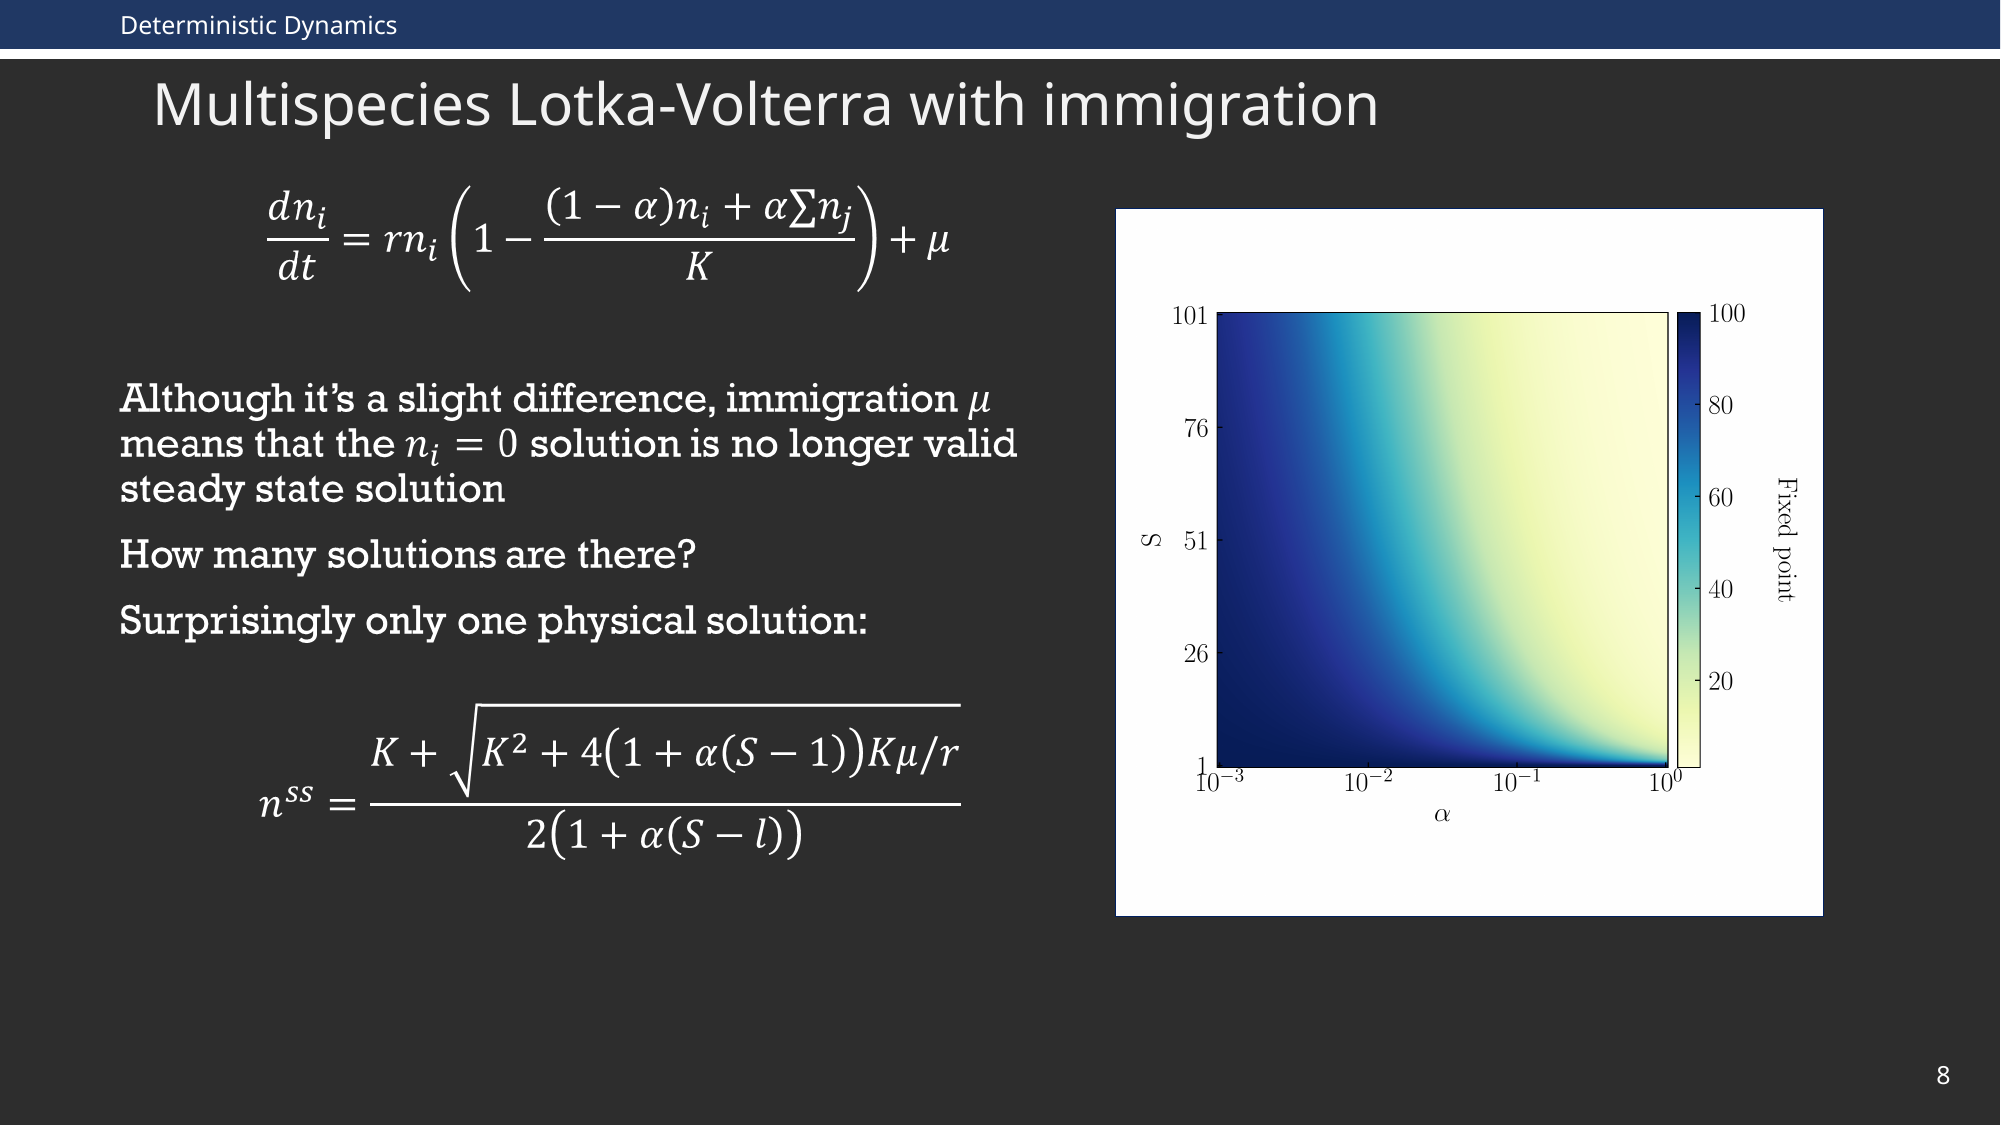

Deterministic Dynamics
# Multispecies Lotka-Volterra with immigration